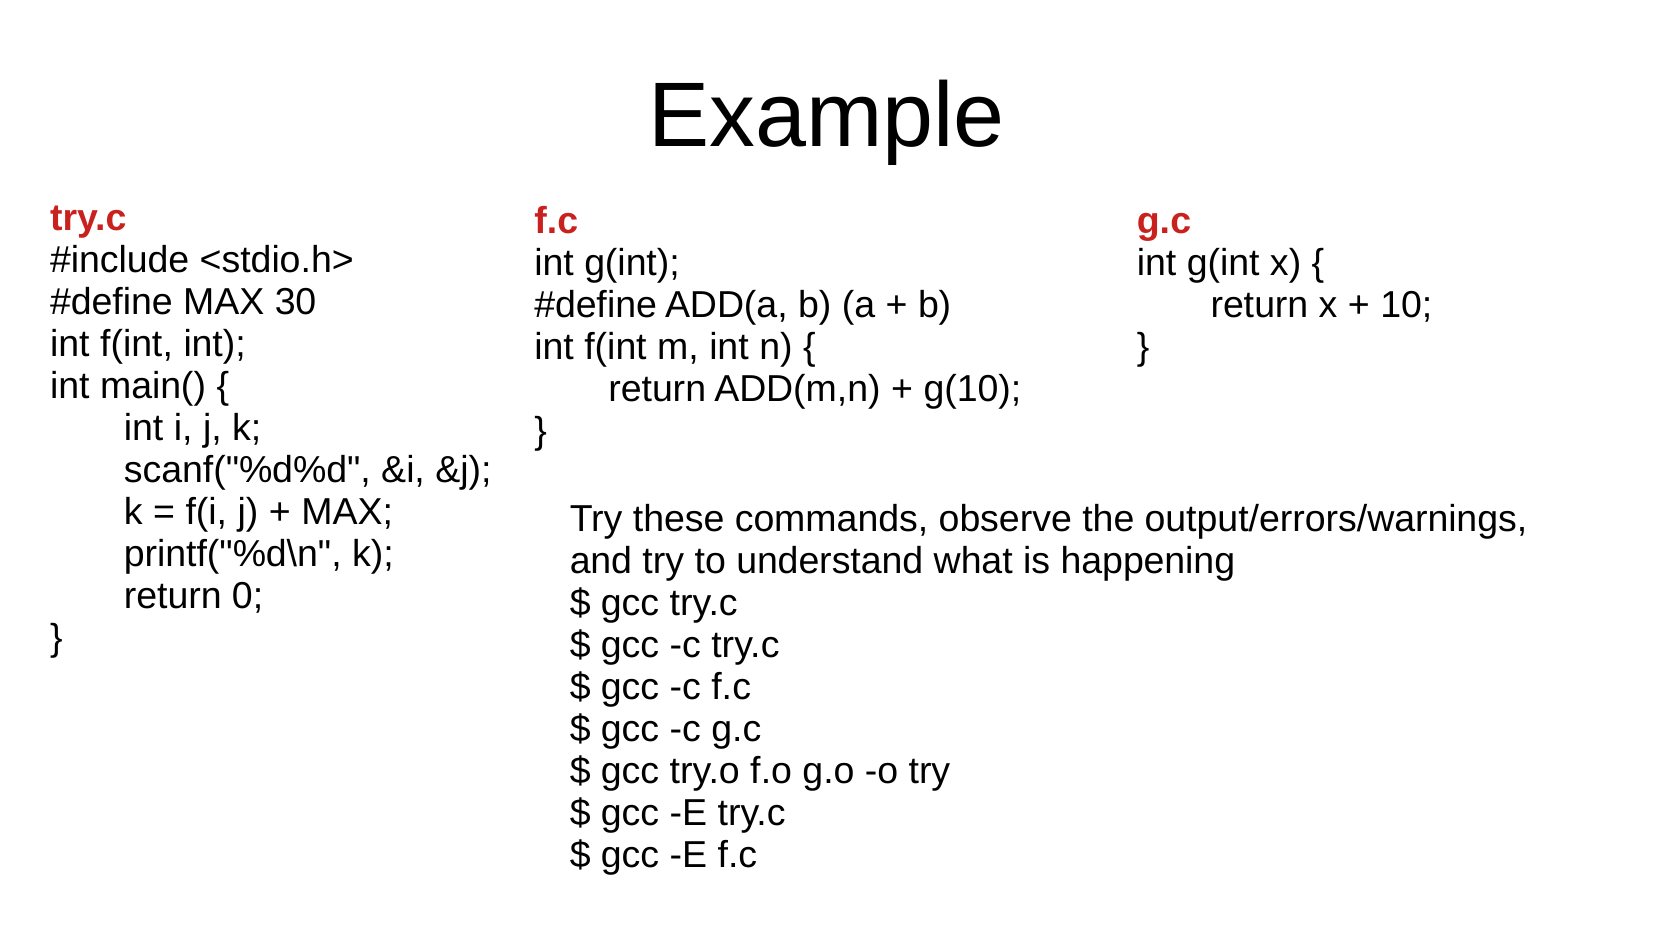

# Example
try.c
#include <stdio.h>
#define MAX 30
int f(int, int);
int main() {
	int i, j, k;
	scanf("%d%d", &i, &j);
	k = f(i, j) + MAX;
	printf("%d\n", k);
	return 0;
}
f.c
int g(int);
#define ADD(a, b) (a + b)
int f(int m, int n) {
	return ADD(m,n) + g(10);
}
g.c
int g(int x) {
	return x + 10;
}
Try these commands, observe the output/errors/warnings, and try to understand what is happening
$ gcc try.c
$ gcc -c try.c
$ gcc -c f.c
$ gcc -c g.c
$ gcc try.o f.o g.o -o try
$ gcc -E try.c
$ gcc -E f.c